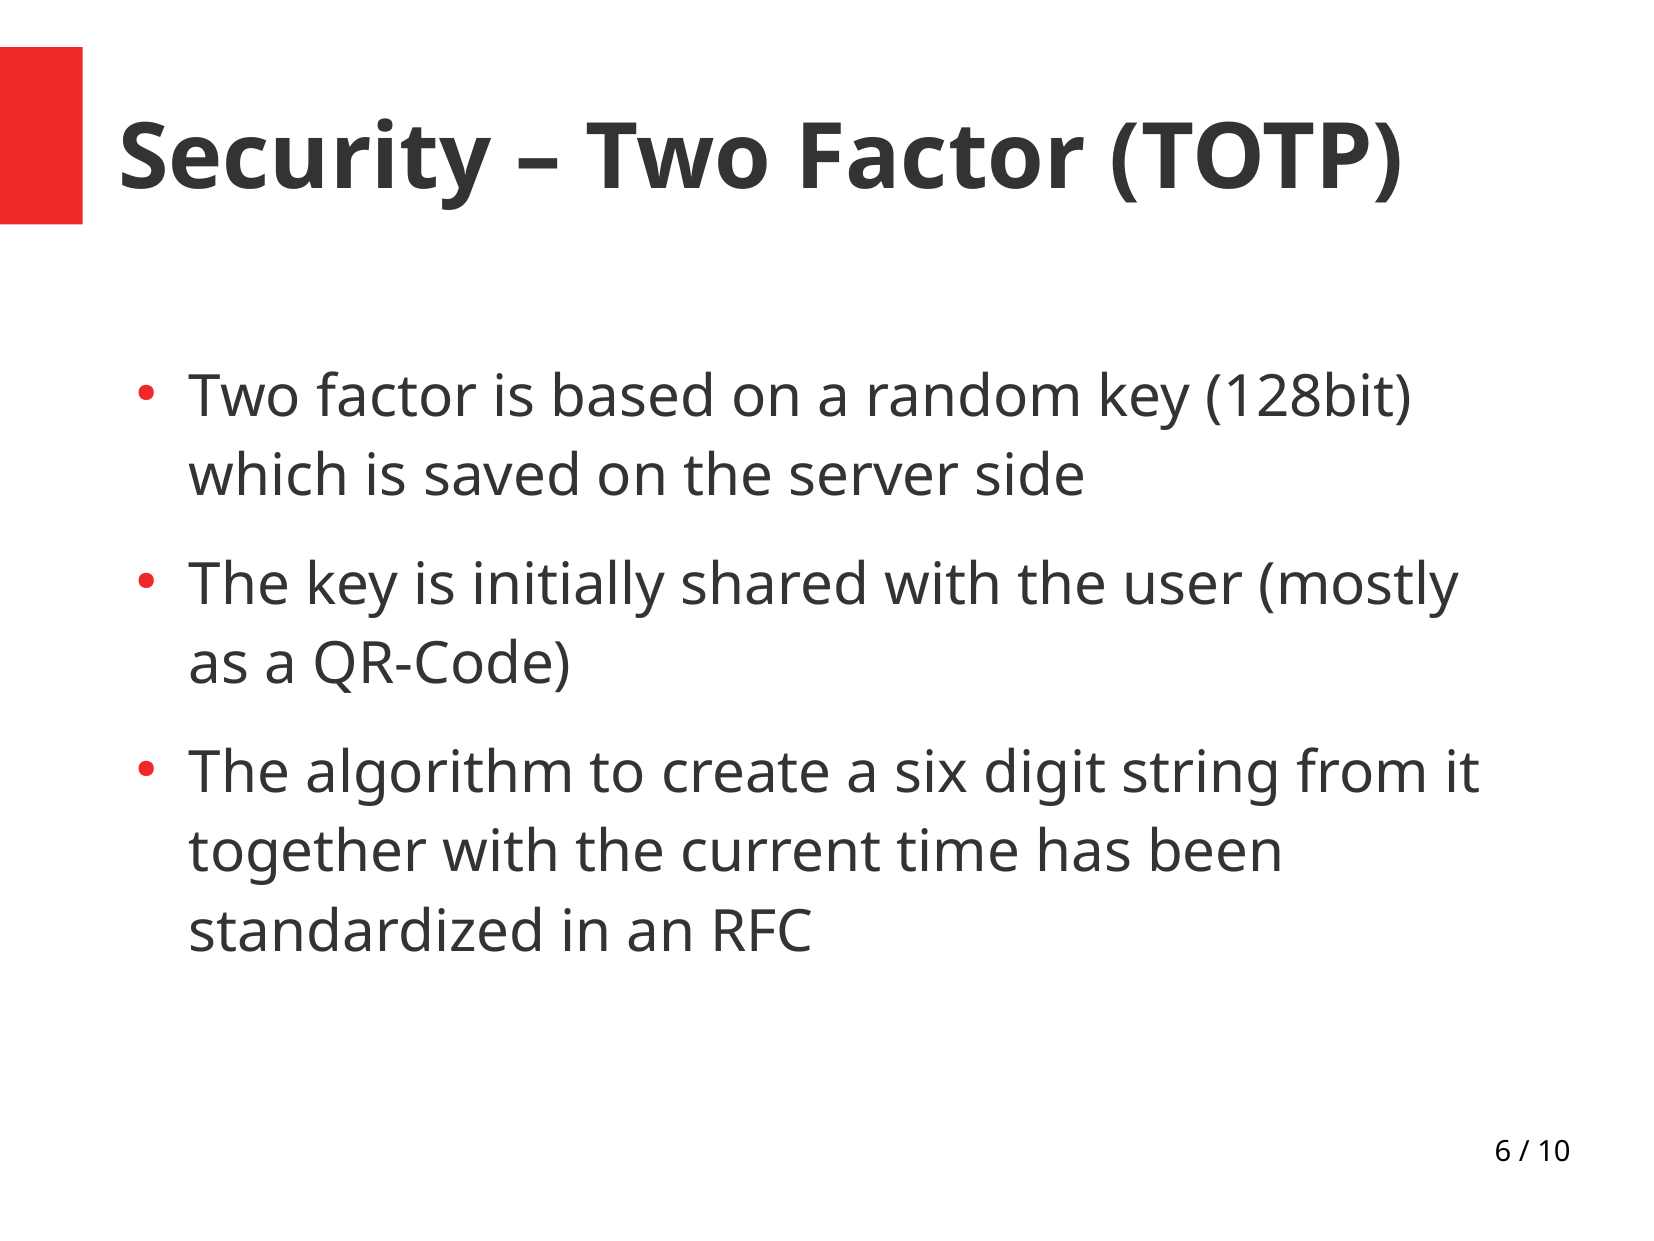

# Security – Two Factor (TOTP)
Two factor is based on a random key (128bit) which is saved on the server side
The key is initially shared with the user (mostly as a QR-Code)
The algorithm to create a six digit string from it together with the current time has been standardized in an RFC
6